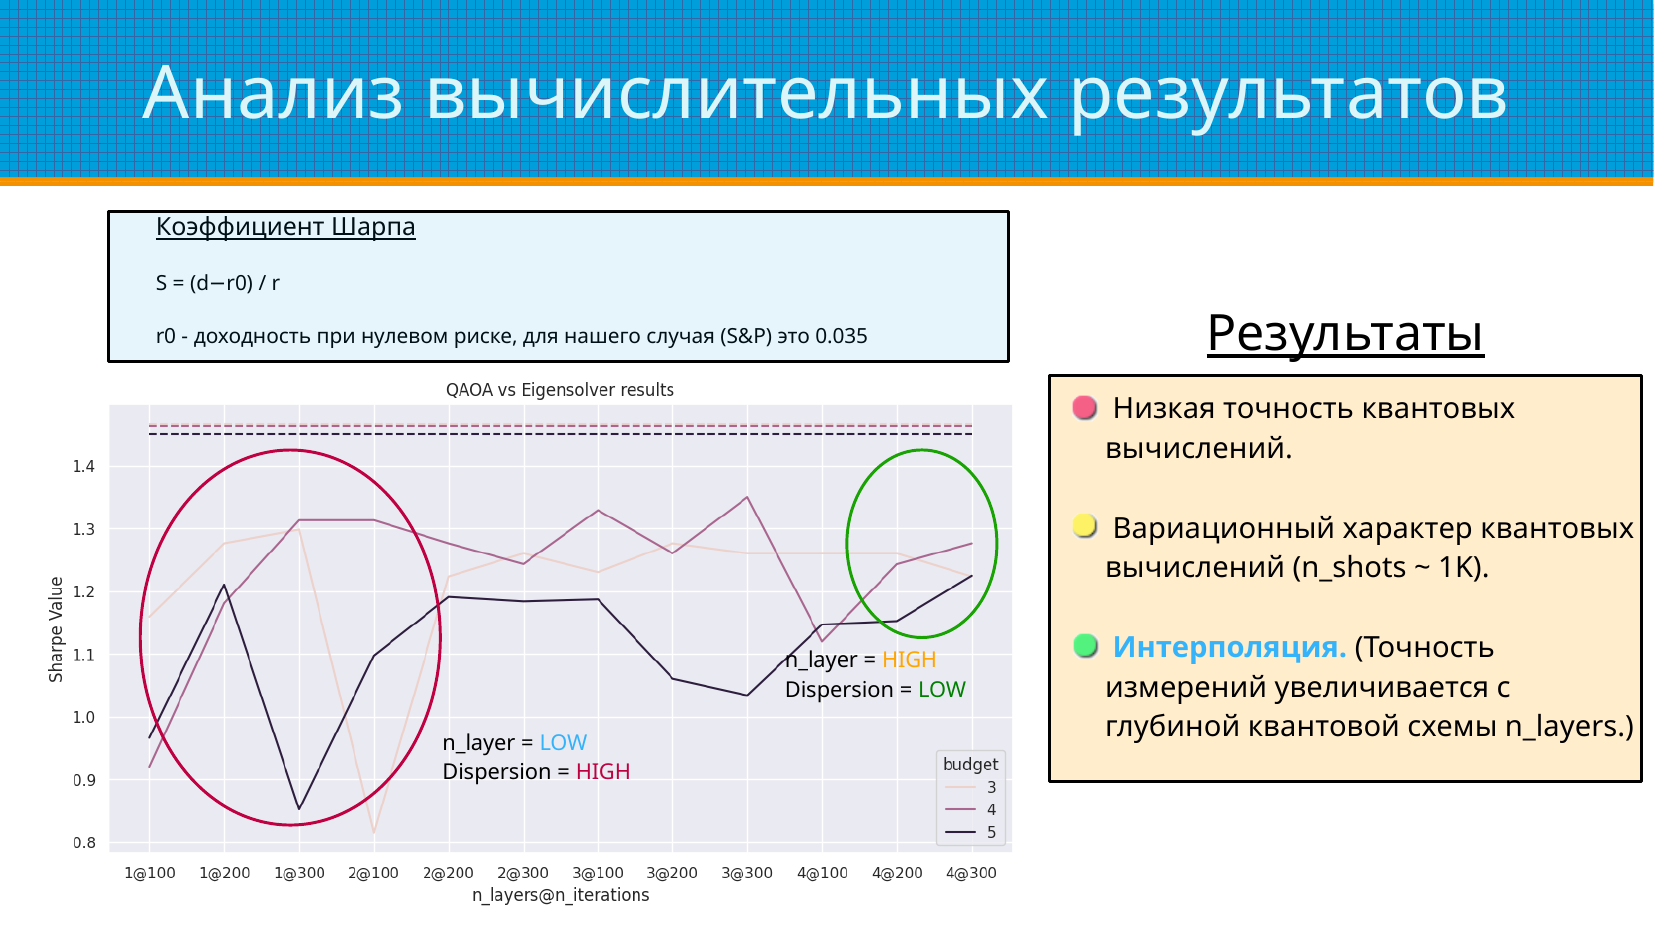

# Анализ вычислительныx результатов
Коэффициент Шарпа
S = (d−r0) / r
r0 - доходность при нулевом риске, для нашего случая (S&P) это 0.035
Результаты
 Низкая точность квантовых вычислений.
 Вариационный характер квантовых вычислений (n_shots ~ 1K).
 Интерполяция. (Точность измерений увеличивается с глубиной квантовой схемы n_layers.)
n_layer = HIGH
Dispersion = LOW
n_layer = LOW
Dispersion = HIGH